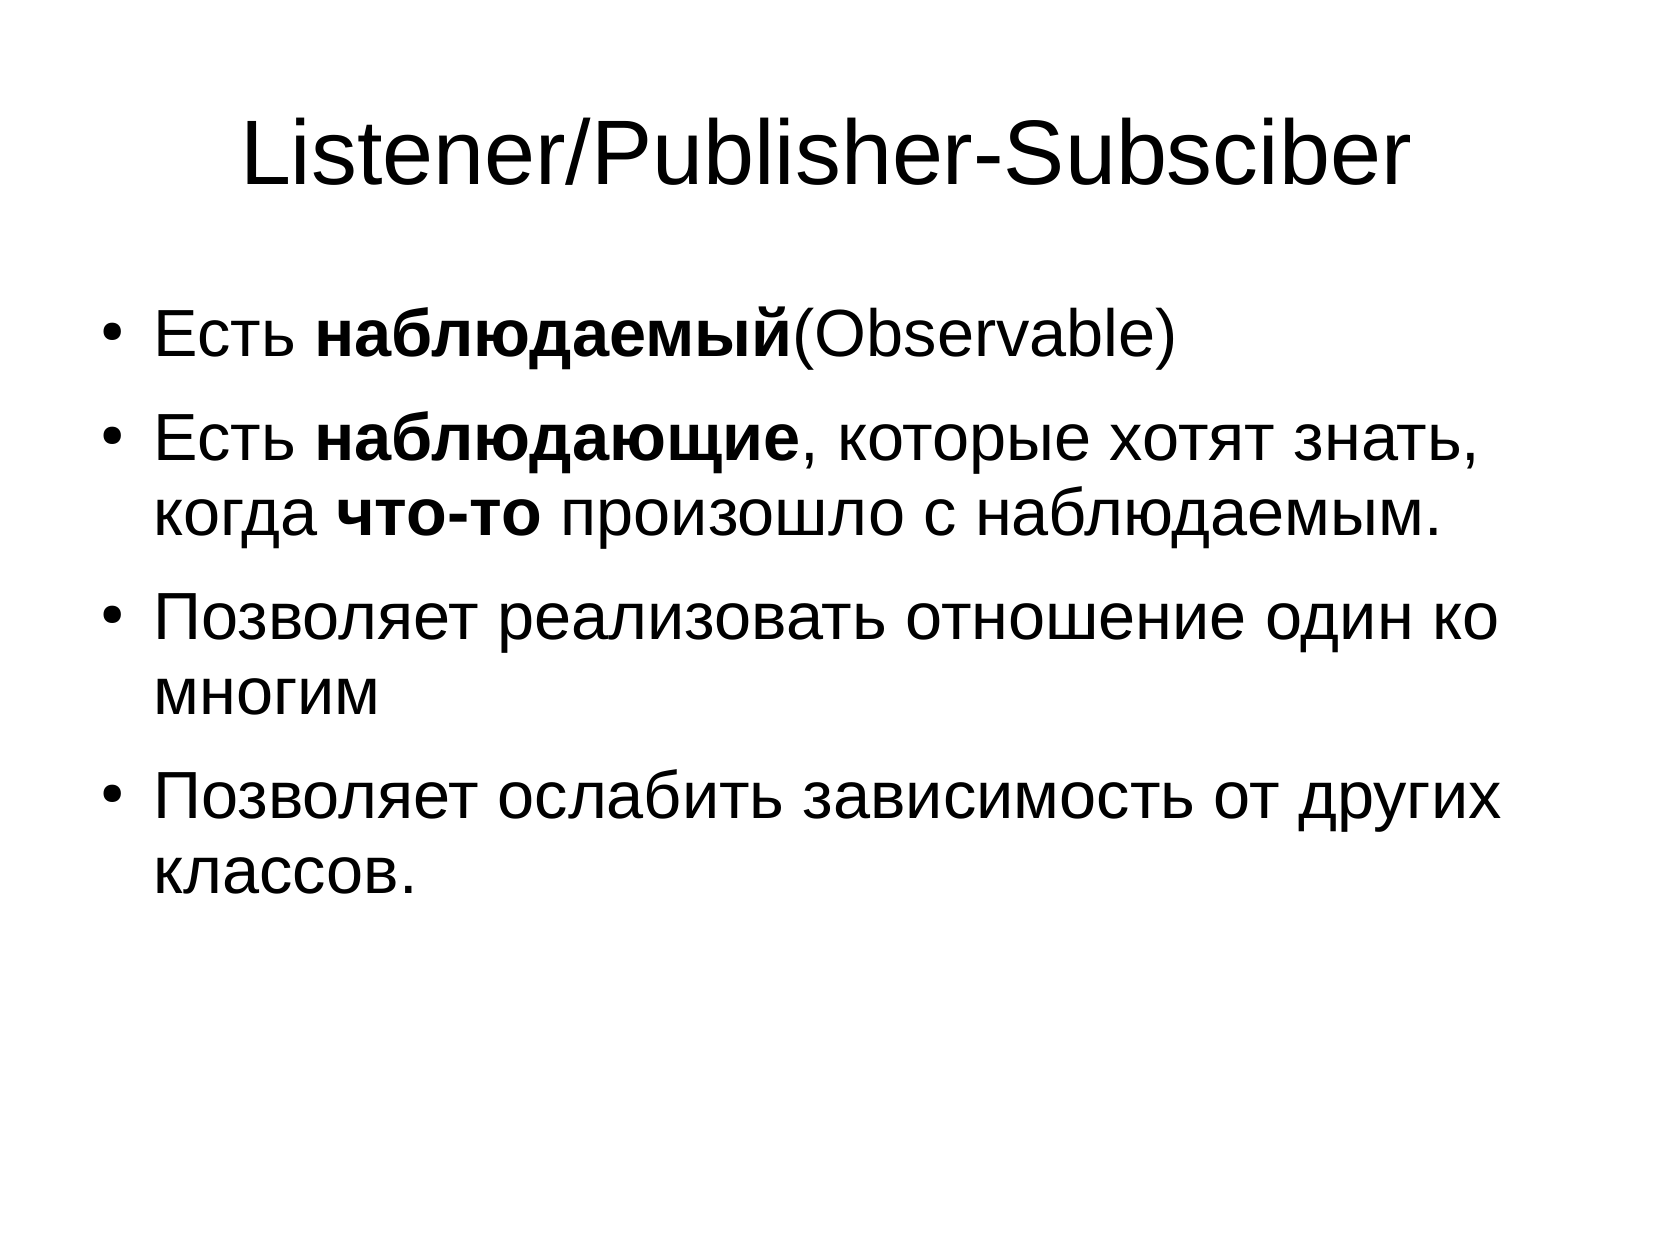

# Listener/Publisher-Subsciber
Есть наблюдаемый(Observable)
Есть наблюдающие, которые хотят знать, когда что-то произошло с наблюдаемым.
Позволяет реализовать отношение один ко многим
Позволяет ослабить зависимость от других классов.